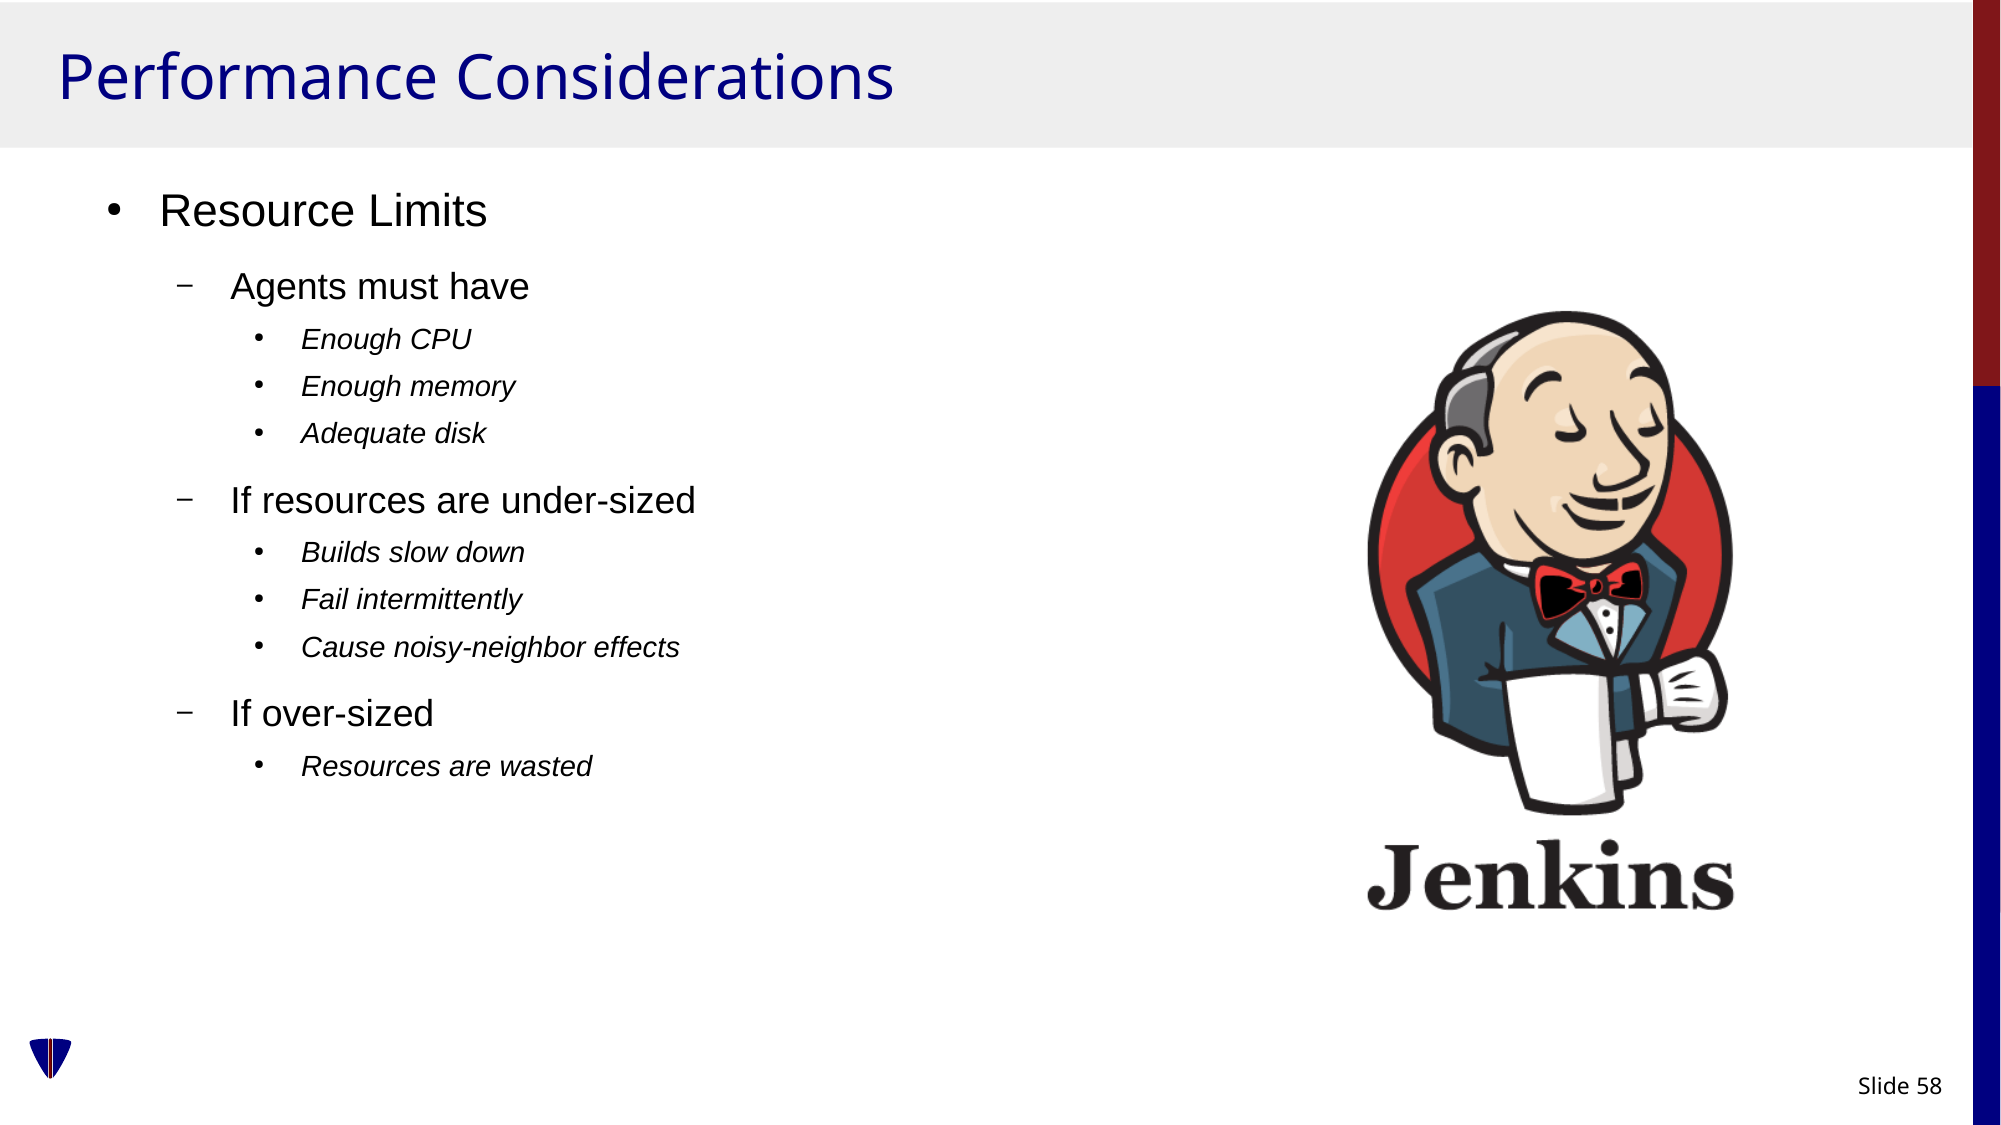

# Performance Considerations
Resource Limits
Agents must have
Enough CPU
Enough memory
Adequate disk
If resources are under-sized
Builds slow down
Fail intermittently
Cause noisy-neighbor effects
If over-sized
Resources are wasted